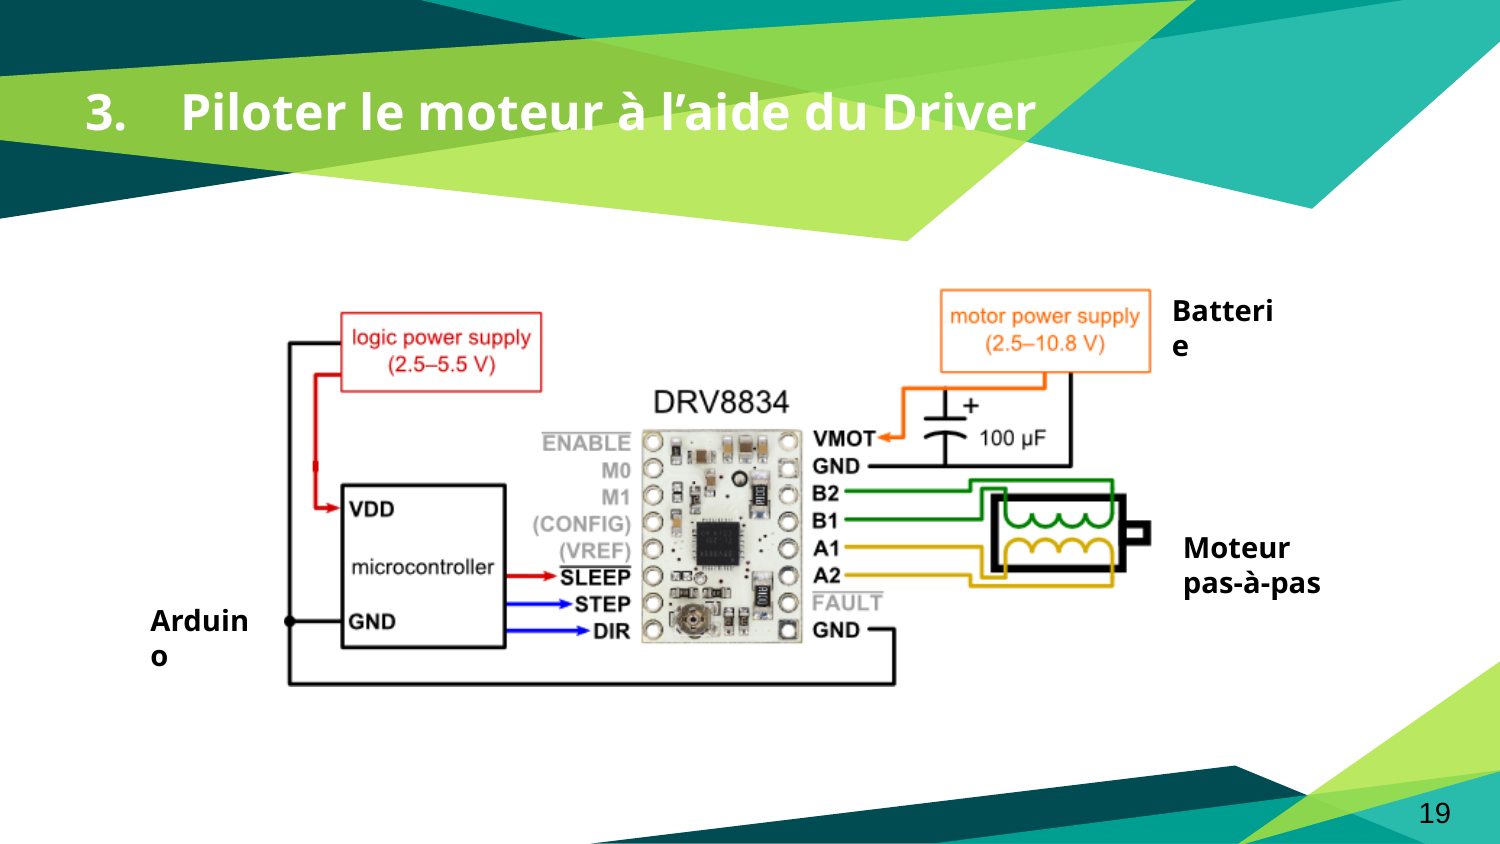

# 3. Piloter le moteur à l’aide du Driver
Batterie
Moteur pas-à-pas
Arduino